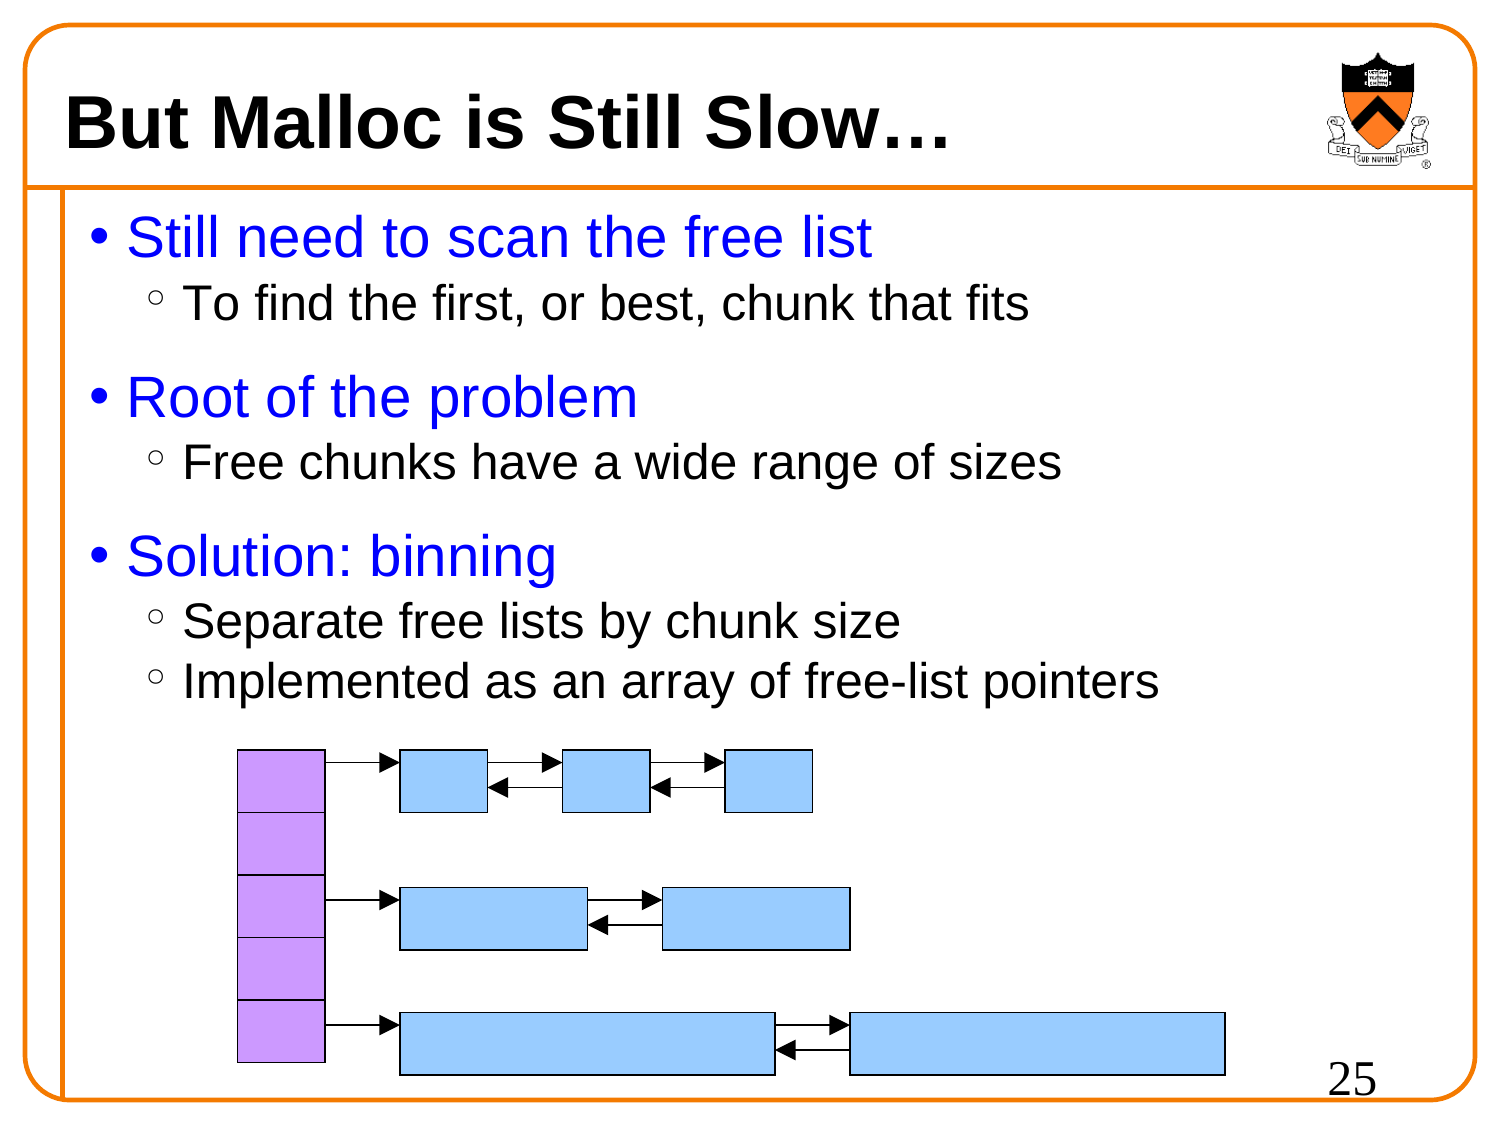

# But Malloc is Still Slow…
Still need to scan the free list
To find the first, or best, chunk that fits
Root of the problem
Free chunks have a wide range of sizes
Solution: binning
Separate free lists by chunk size
Implemented as an array of free-list pointers
25